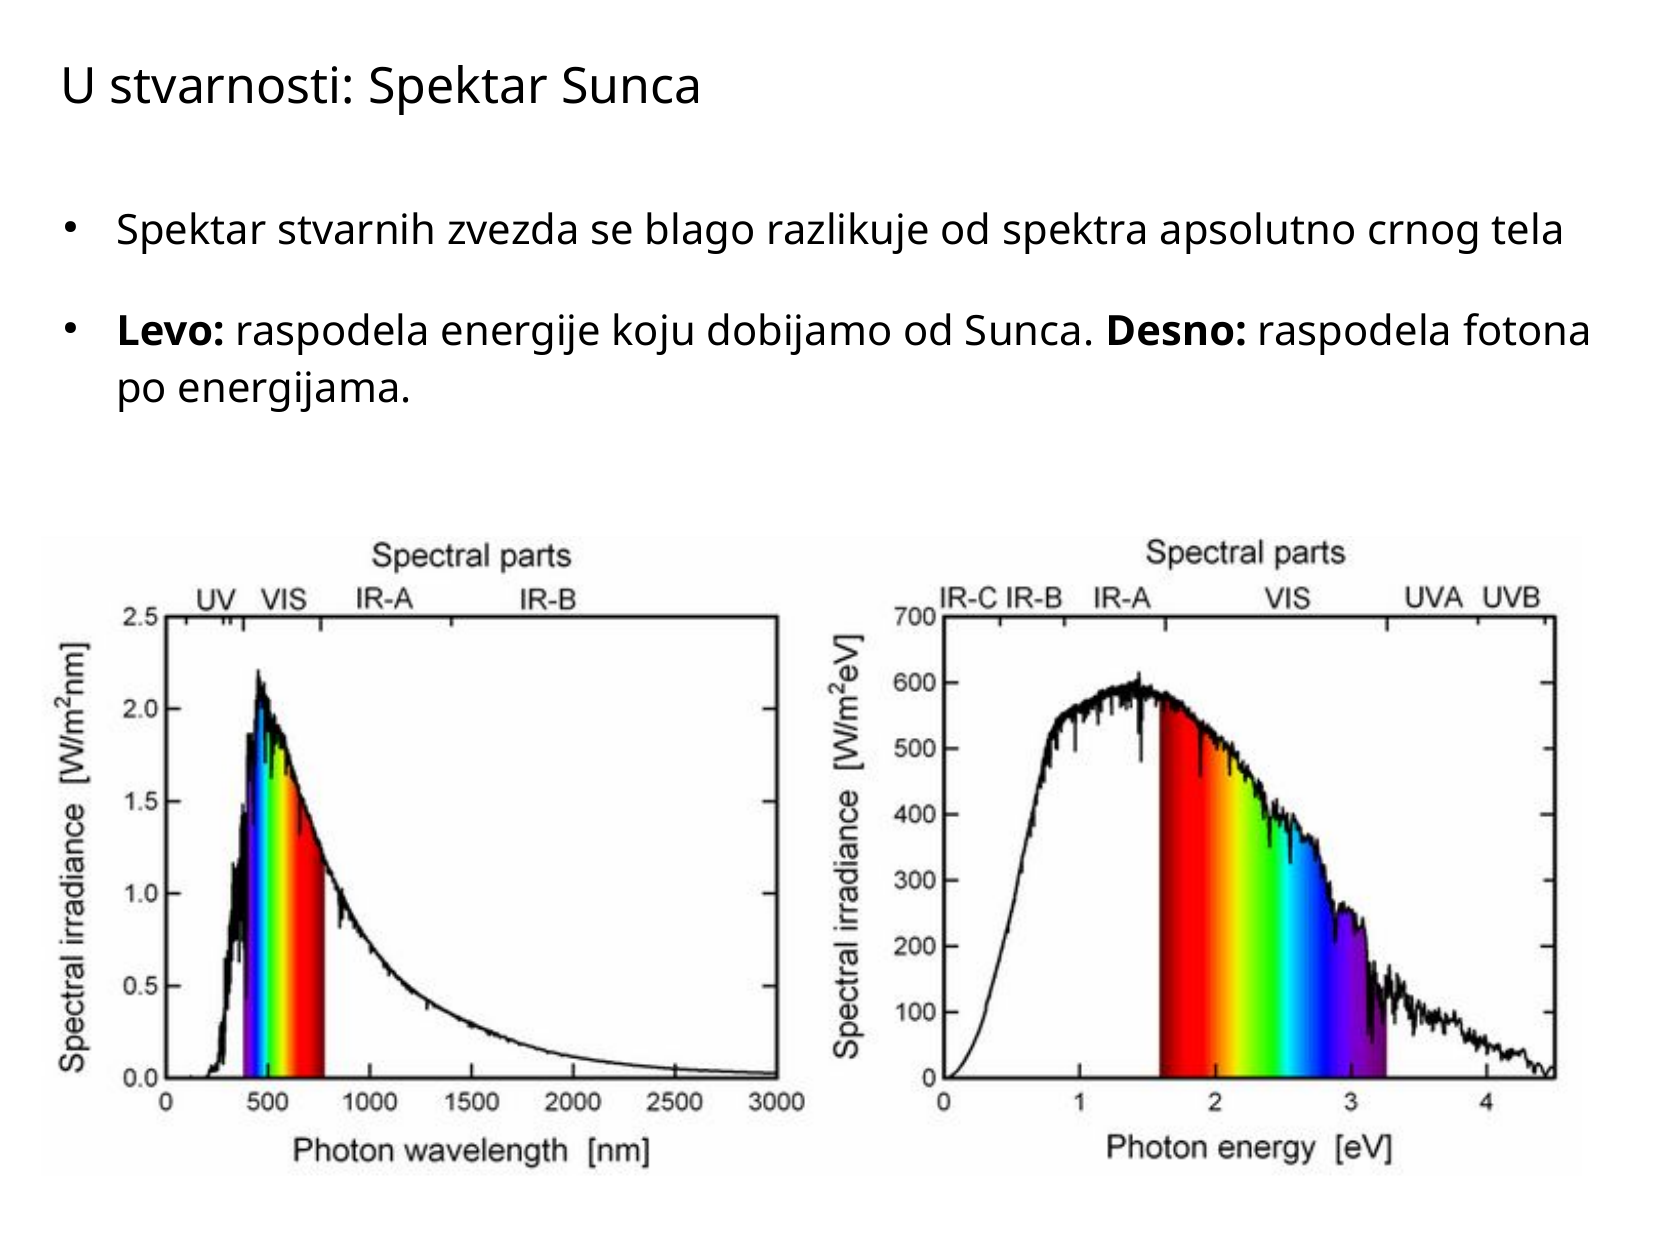

# U stvarnosti: Spektar Sunca
Spektar stvarnih zvezda se blago razlikuje od spektra apsolutno crnog tela
Levo: raspodela energije koju dobijamo od Sunca. Desno: raspodela fotona po energijama.